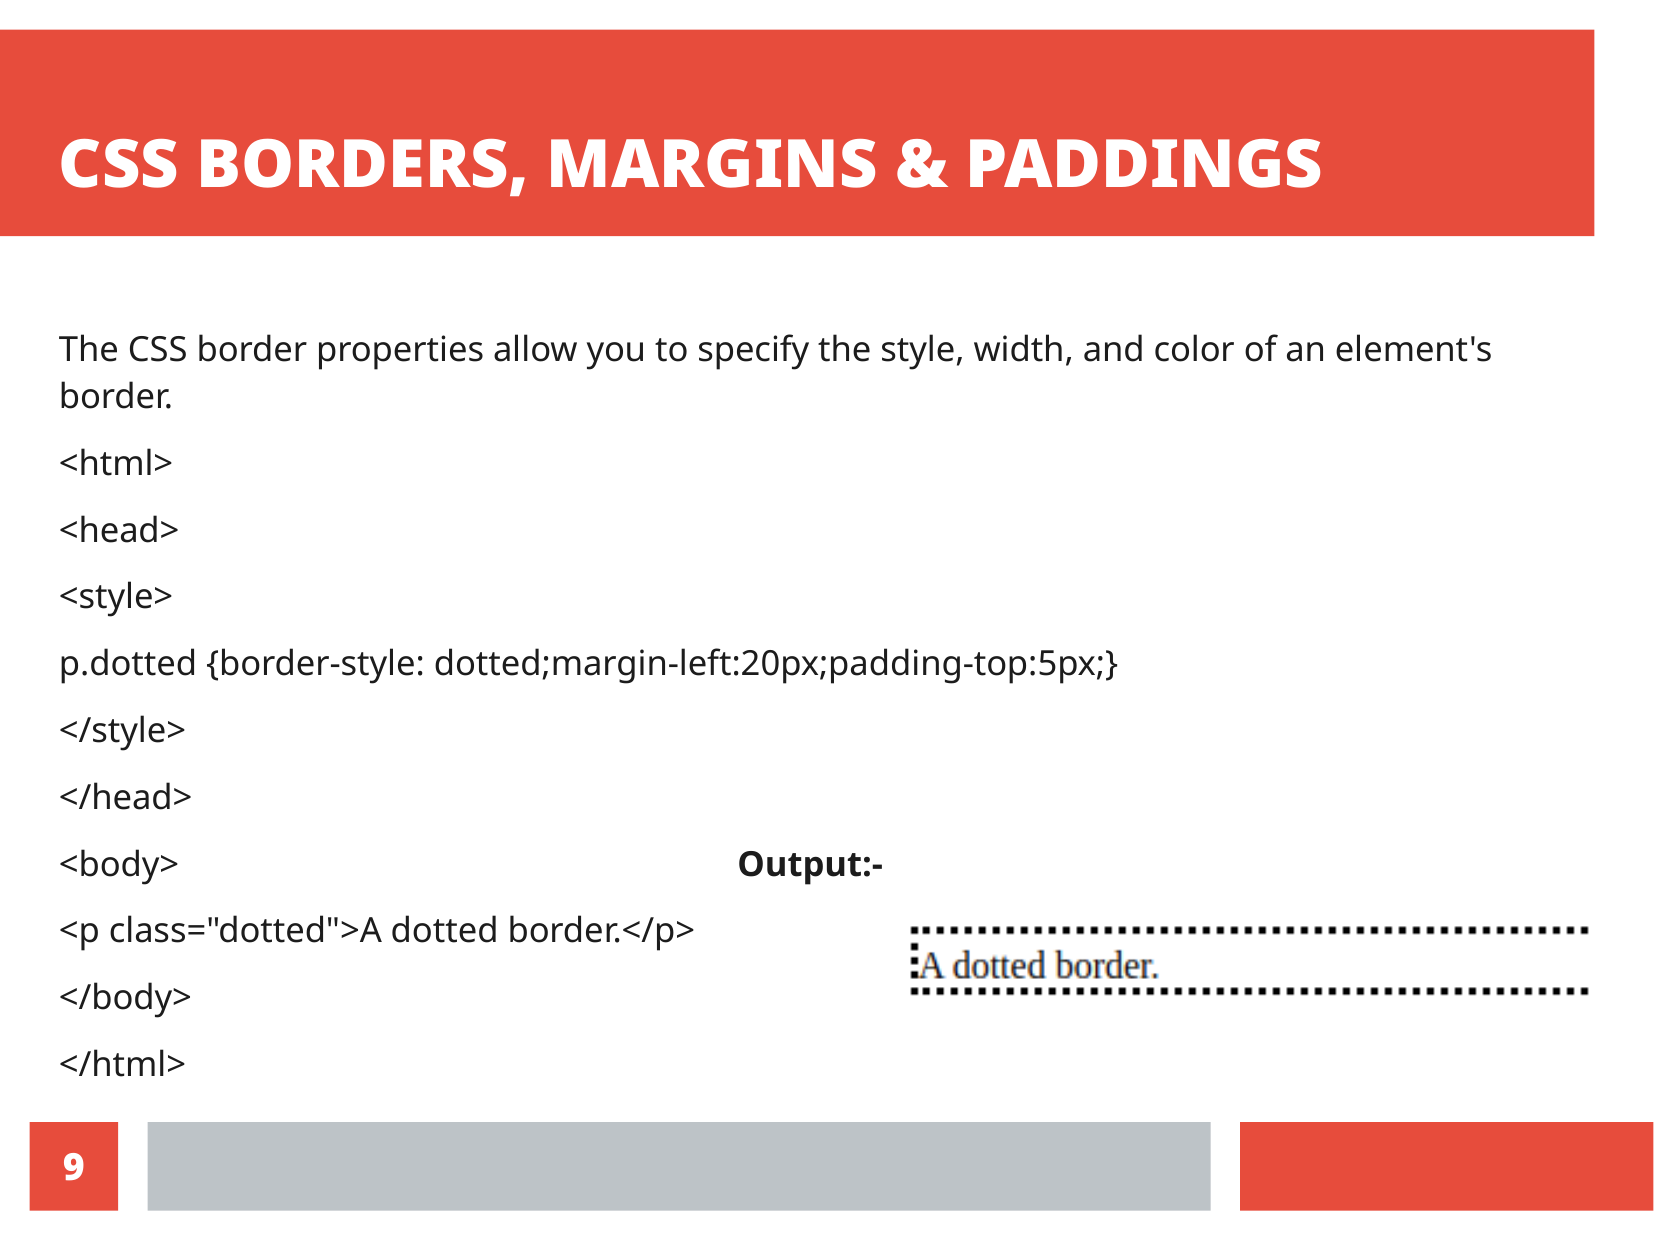

# CSS BORDERS, MARGINS & PADDINGS
The CSS border properties allow you to specify the style, width, and color of an element's border.
<html>
<head>
<style>
p.dotted {border-style: dotted;margin-left:20px;padding-top:5px;}
</style>
</head>
<body> Output:-
<p class="dotted">A dotted border.</p>
</body>
</html>
9